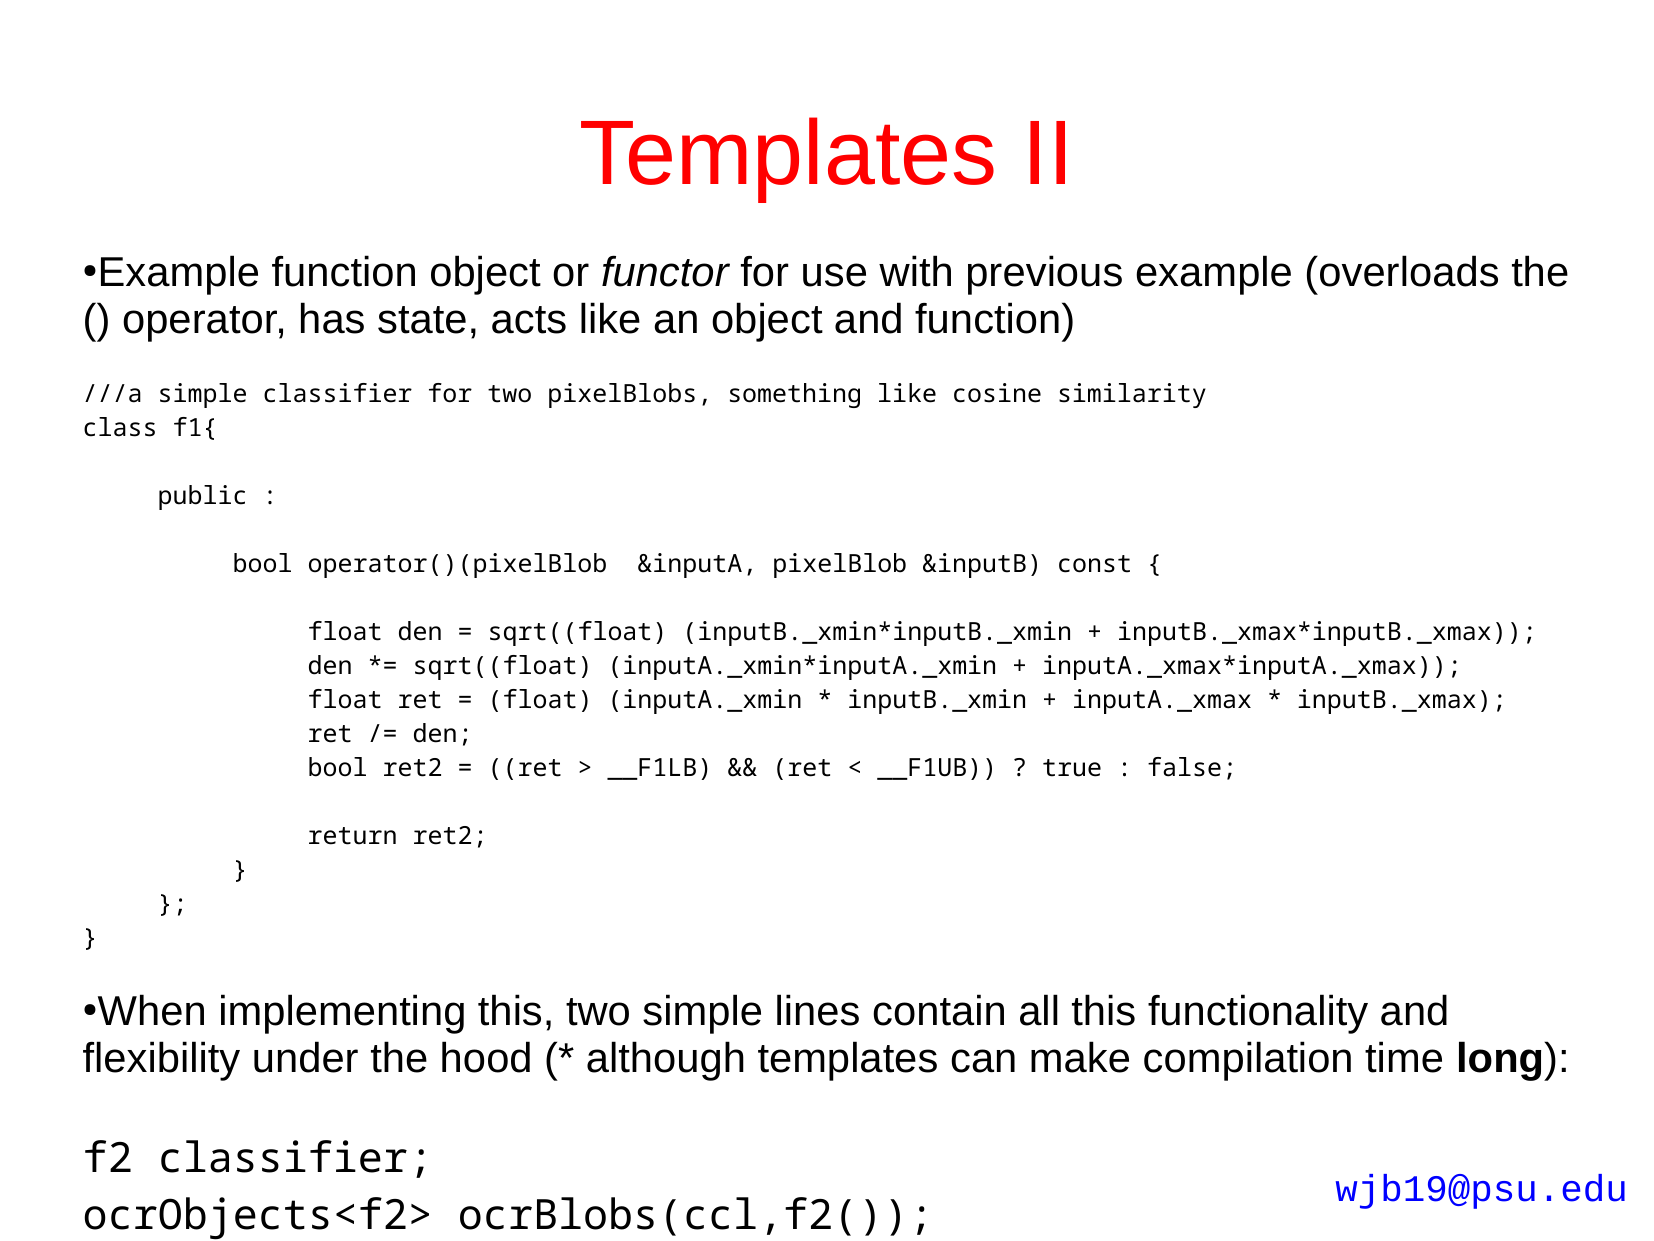

# Templates II
Example function object or functor for use with previous example (overloads the () operator, has state, acts like an object and function)
///a simple classifier for two pixelBlobs, something like cosine similarity
class f1{
	public :
		bool operator()(pixelBlob &inputA, pixelBlob &inputB) const {
			float den = sqrt((float) (inputB._xmin*inputB._xmin + inputB._xmax*inputB._xmax));
			den *= sqrt((float) (inputA._xmin*inputA._xmin + inputA._xmax*inputA._xmax));
			float ret = (float) (inputA._xmin * inputB._xmin + inputA._xmax * inputB._xmax);
			ret /= den;
			bool ret2 = ((ret > __F1LB) && (ret < __F1UB)) ? true : false;
			return ret2;
		}
	};
}
When implementing this, two simple lines contain all this functionality and flexibility under the hood (* although templates can make compilation time long):
f2 classifier;
ocrObjects<f2> ocrBlobs(ccl,f2());
wjb19@psu.edu